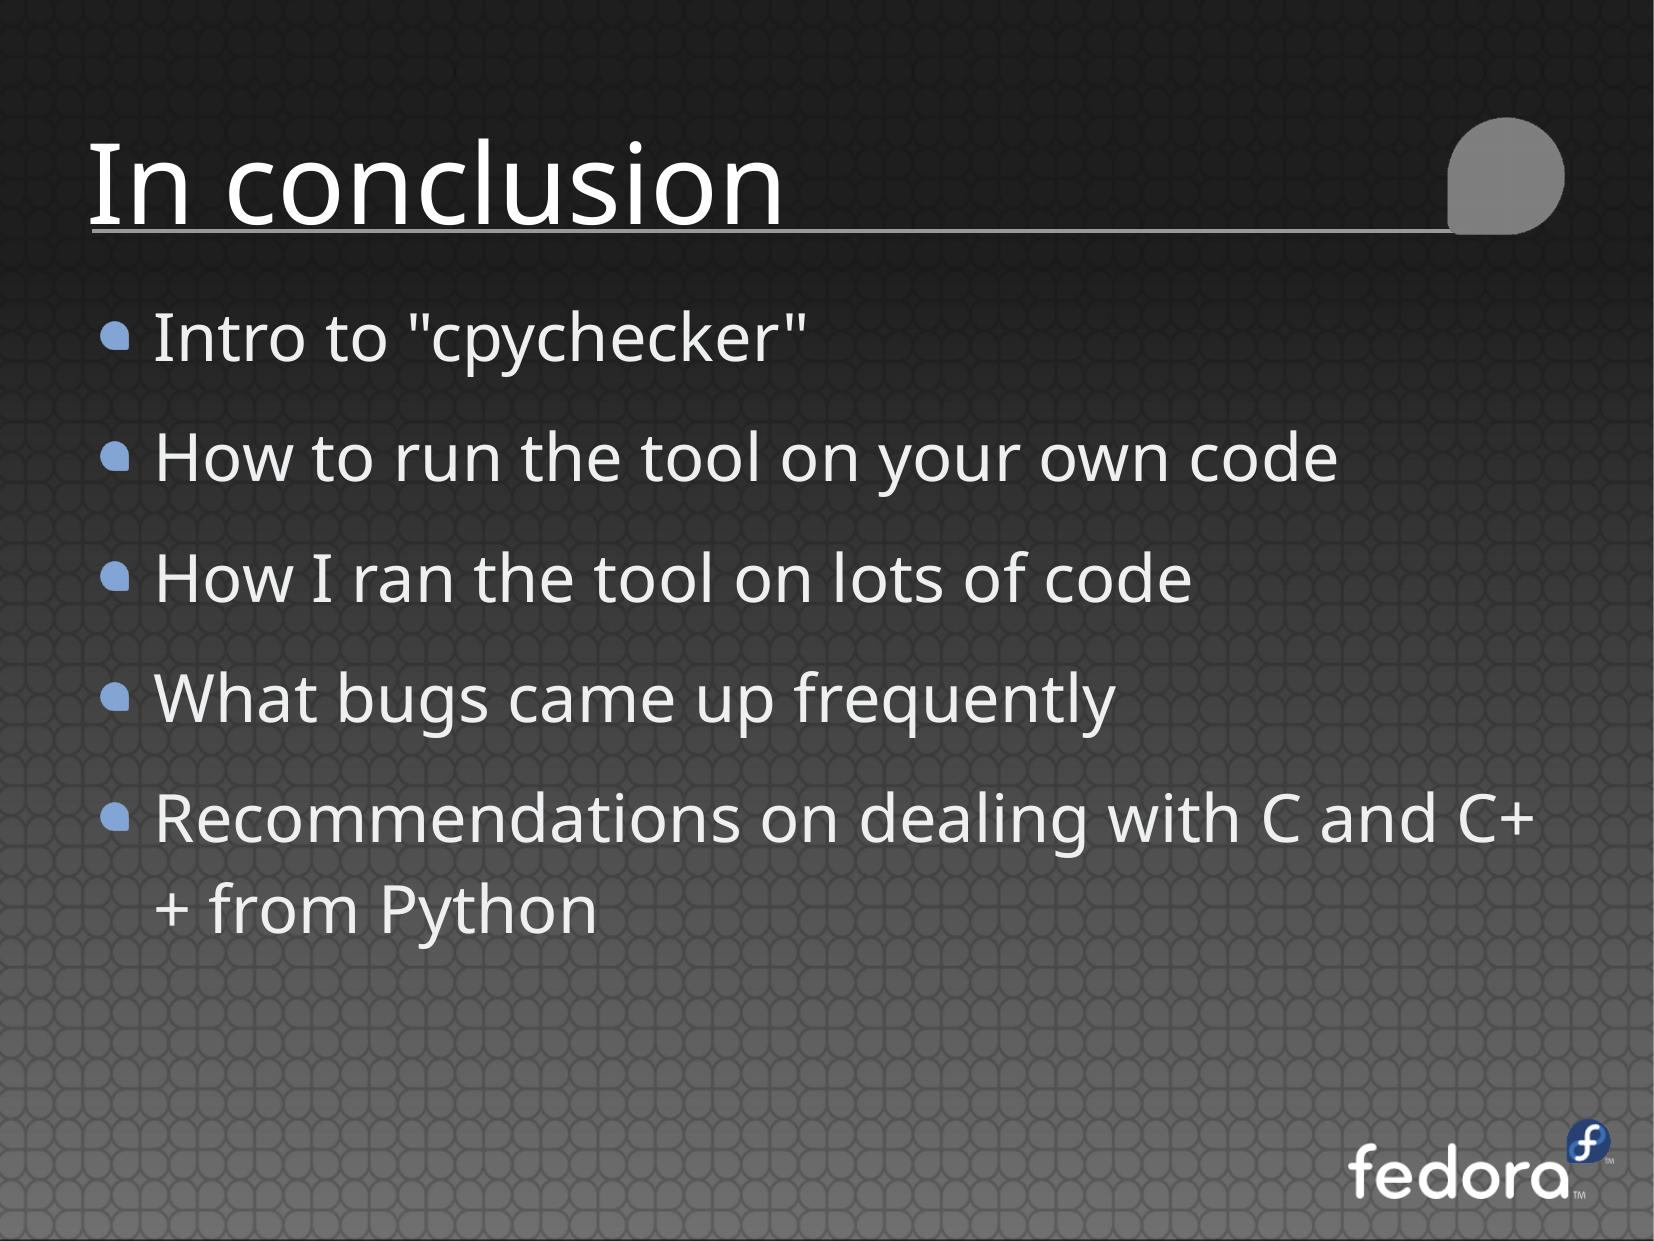

# In conclusion
Intro to "cpychecker"
How to run the tool on your own code
How I ran the tool on lots of code
What bugs came up frequently
Recommendations on dealing with C and C++ from Python